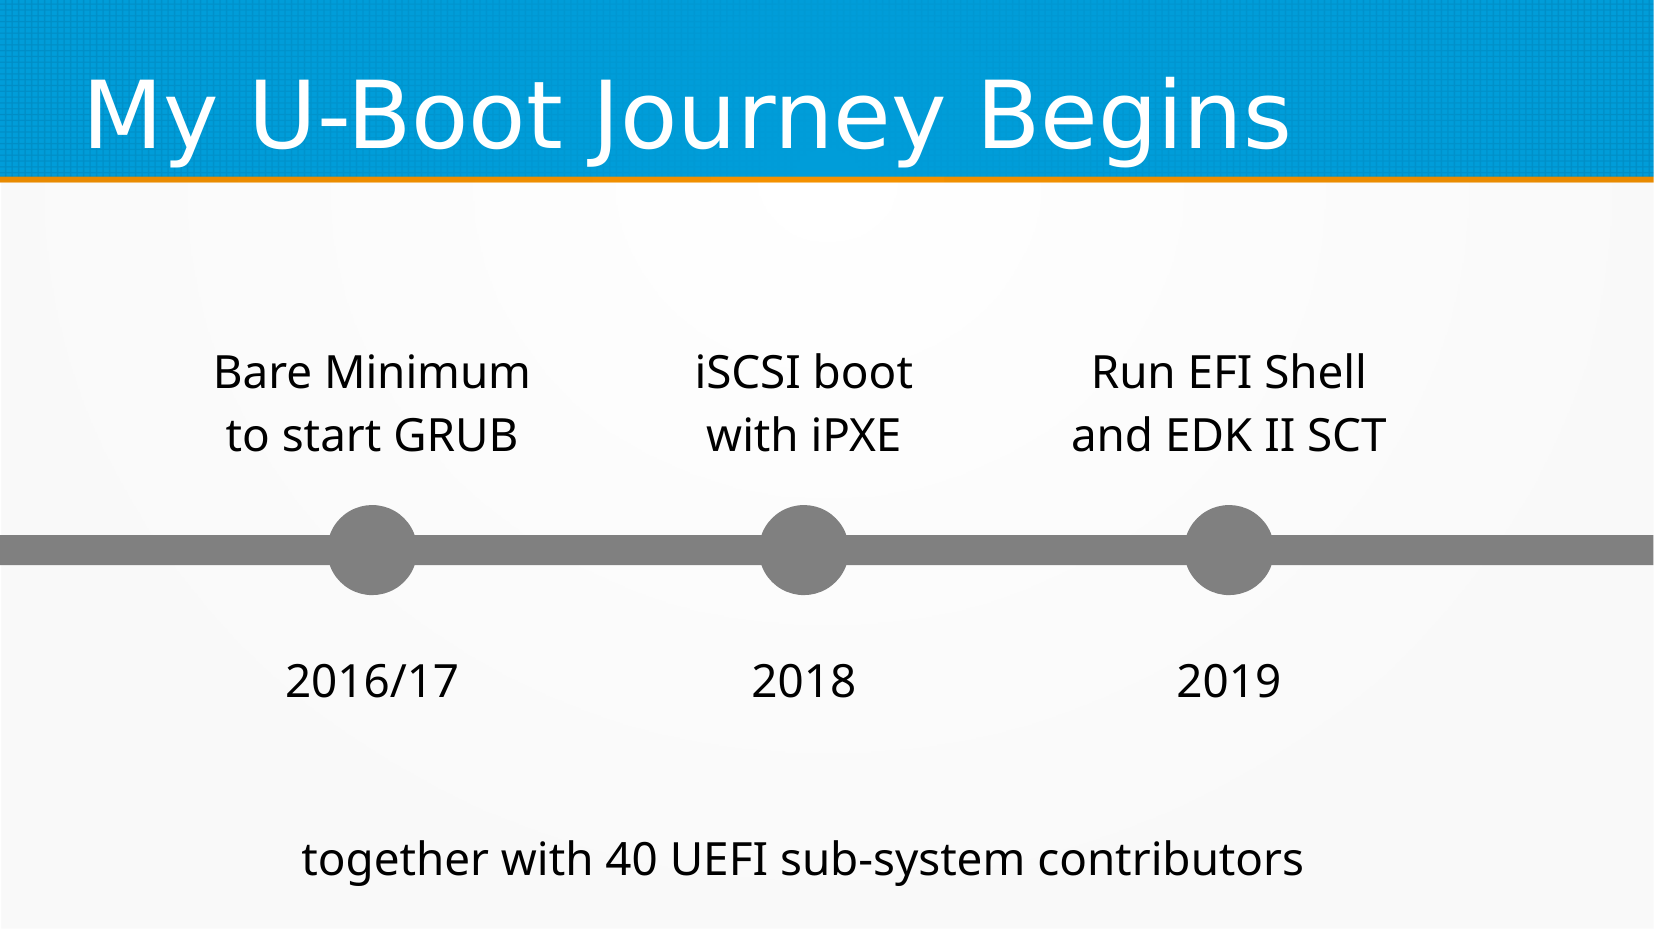

# My U-Boot Journey Begins
Bare Minimum
to start GRUB
iSCSI boot
with iPXE
Run EFI Shell
and EDK II SCT
2016/17
2018
2019
together with 40 UEFI sub-system contributors